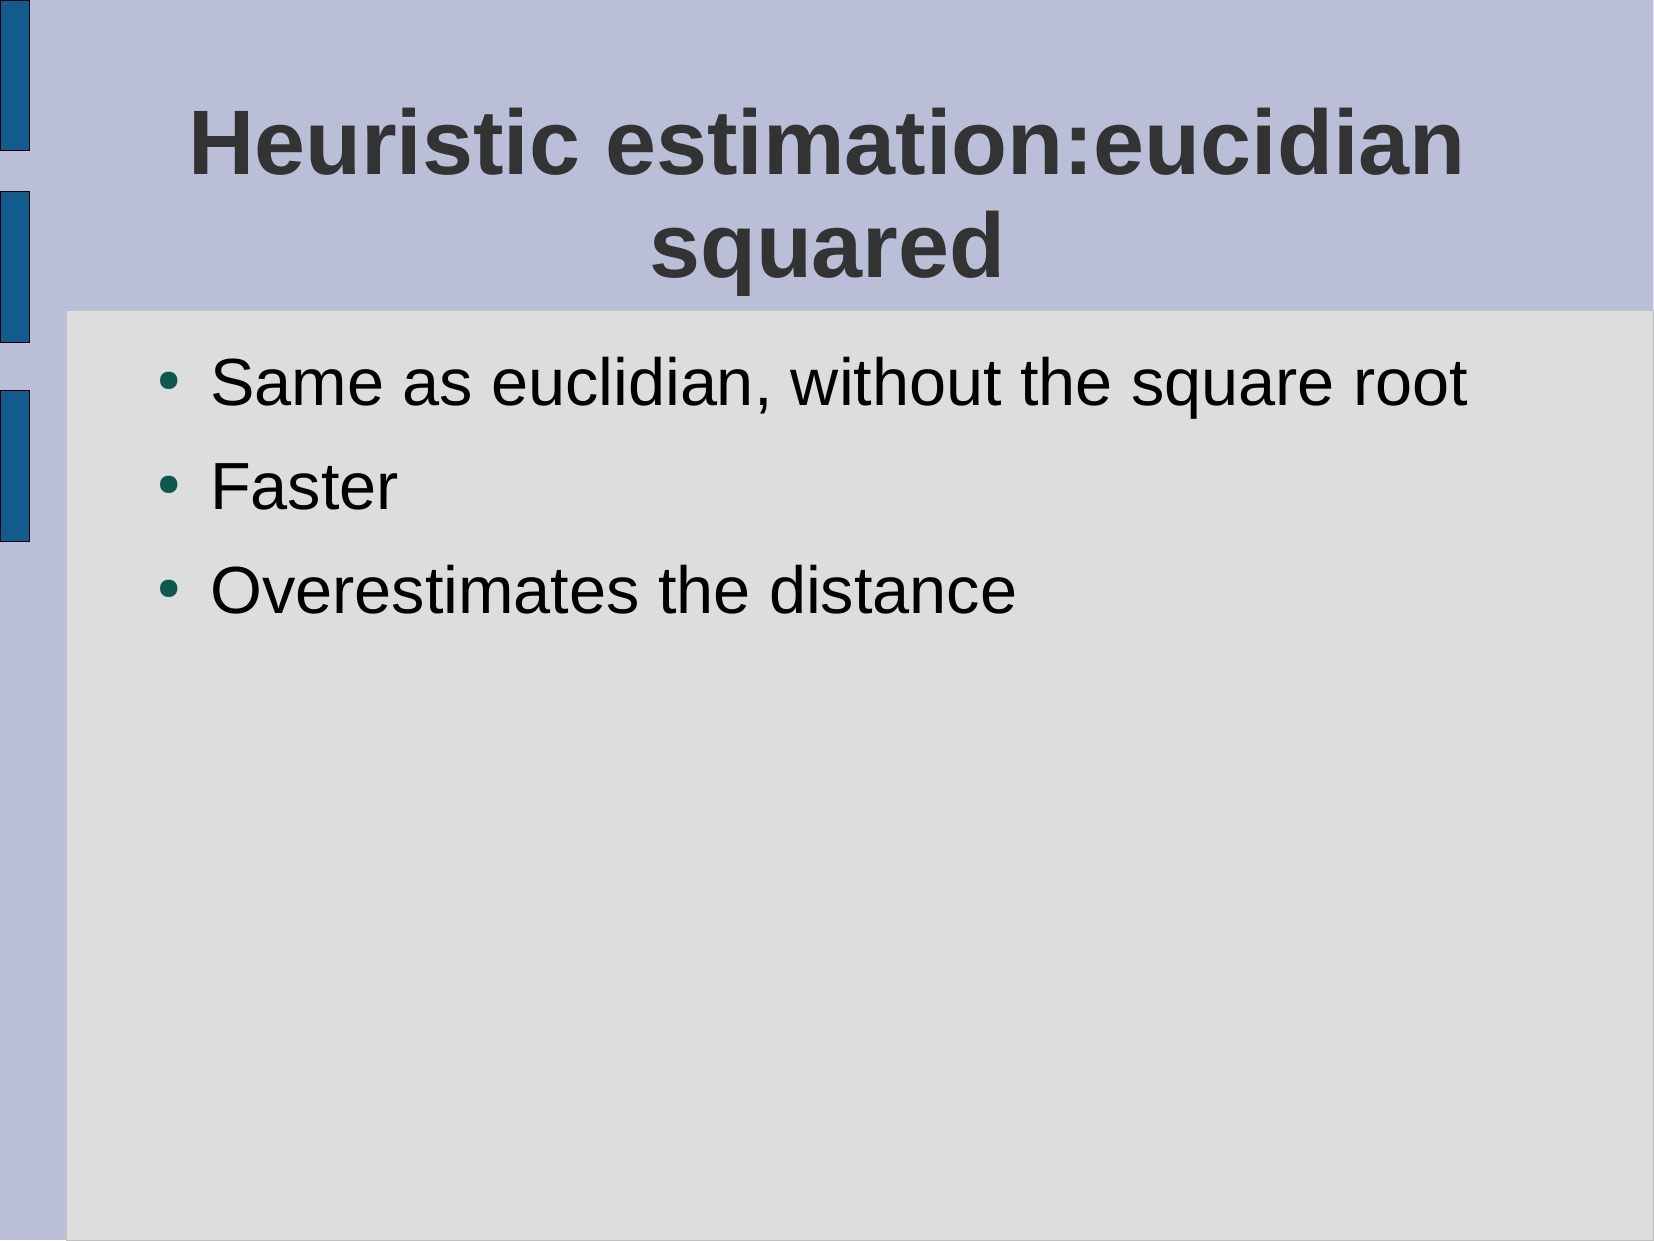

# Heuristic estimation:eucidian squared
Same as euclidian, without the square root
Faster
Overestimates the distance